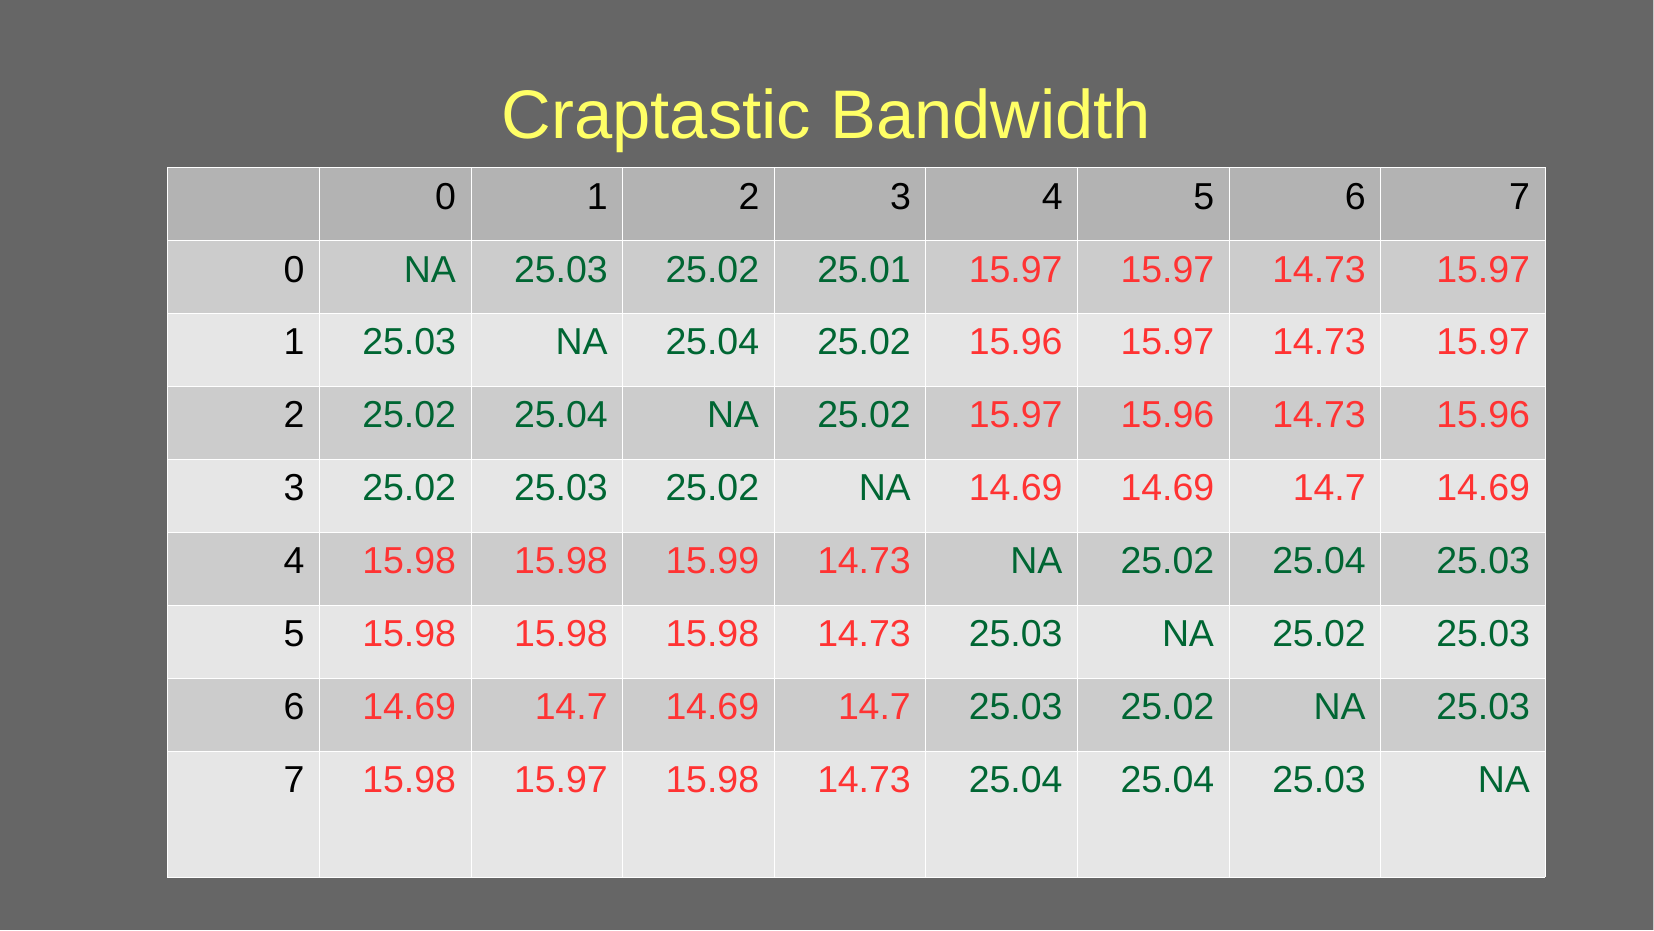

# Craptastic Bandwidth
| | 0 | 1 | 2 | 3 | 4 | 5 | 6 | 7 |
| --- | --- | --- | --- | --- | --- | --- | --- | --- |
| 0 | NA | 25.03 | 25.02 | 25.01 | 15.97 | 15.97 | 14.73 | 15.97 |
| 1 | 25.03 | NA | 25.04 | 25.02 | 15.96 | 15.97 | 14.73 | 15.97 |
| 2 | 25.02 | 25.04 | NA | 25.02 | 15.97 | 15.96 | 14.73 | 15.96 |
| 3 | 25.02 | 25.03 | 25.02 | NA | 14.69 | 14.69 | 14.7 | 14.69 |
| 4 | 15.98 | 15.98 | 15.99 | 14.73 | NA | 25.02 | 25.04 | 25.03 |
| 5 | 15.98 | 15.98 | 15.98 | 14.73 | 25.03 | NA | 25.02 | 25.03 |
| 6 | 14.69 | 14.7 | 14.69 | 14.7 | 25.03 | 25.02 | NA | 25.03 |
| 7 | 15.98 | 15.97 | 15.98 | 14.73 | 25.04 | 25.04 | 25.03 | NA |